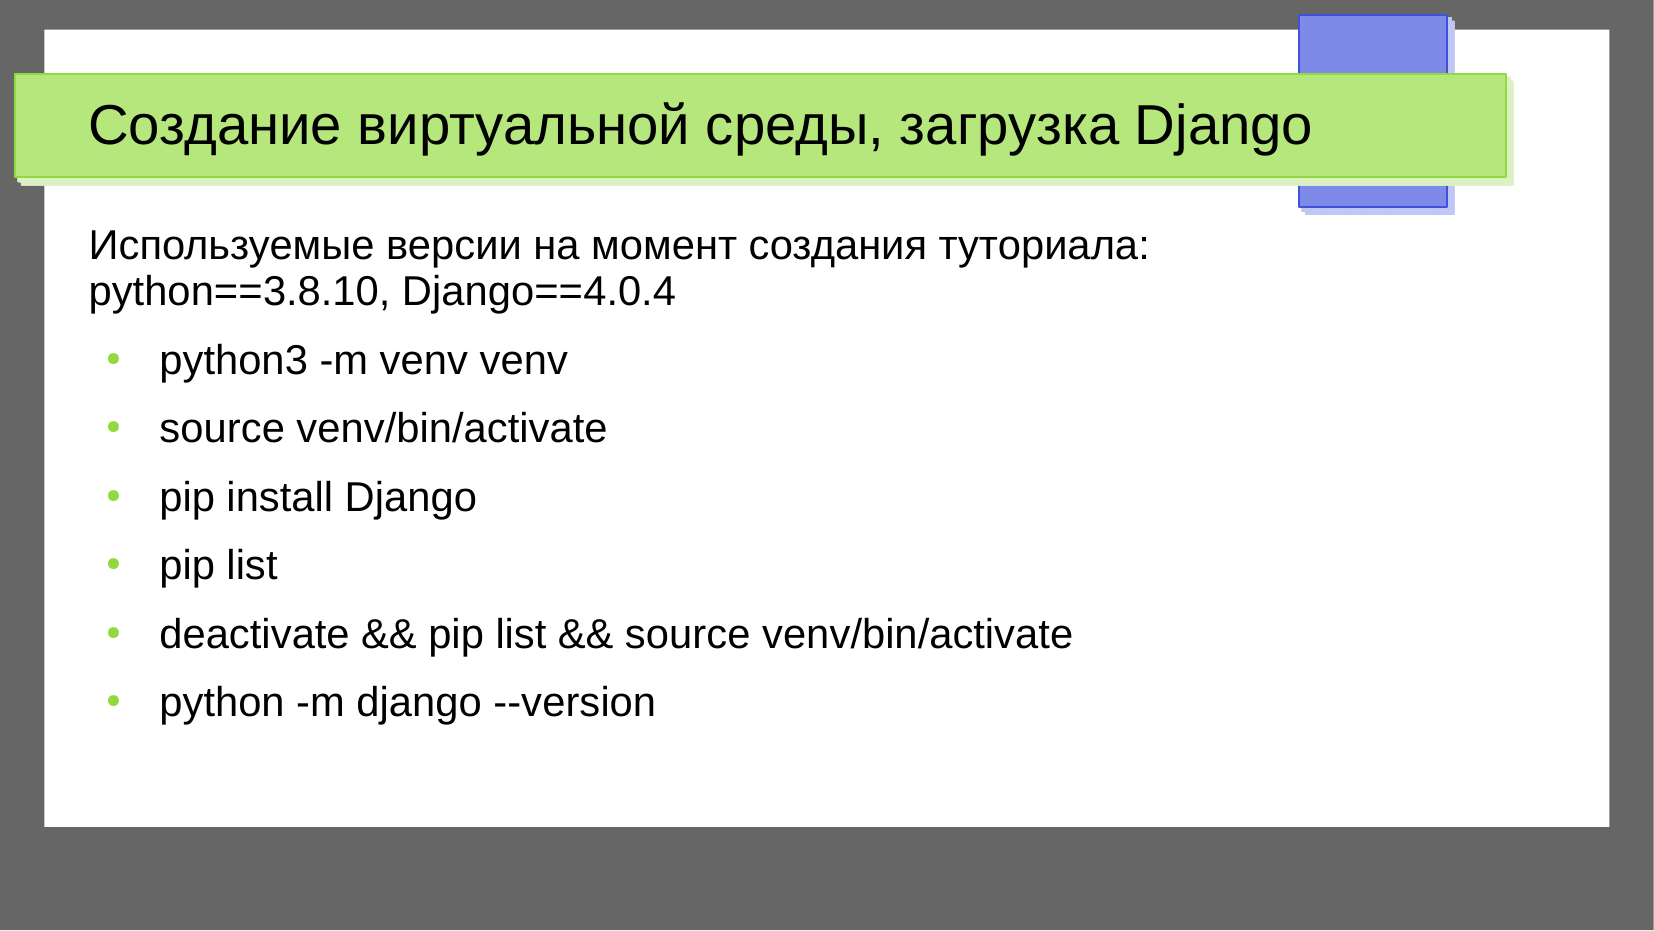

# Создание виртуальной среды, загрузка Django
Используемые версии на момент создания туториала:
python==3.8.10, Django==4.0.4
python3 -m venv venv
source venv/bin/activate
pip install Django
pip list
deactivate && pip list && source venv/bin/activate
python -m django --version